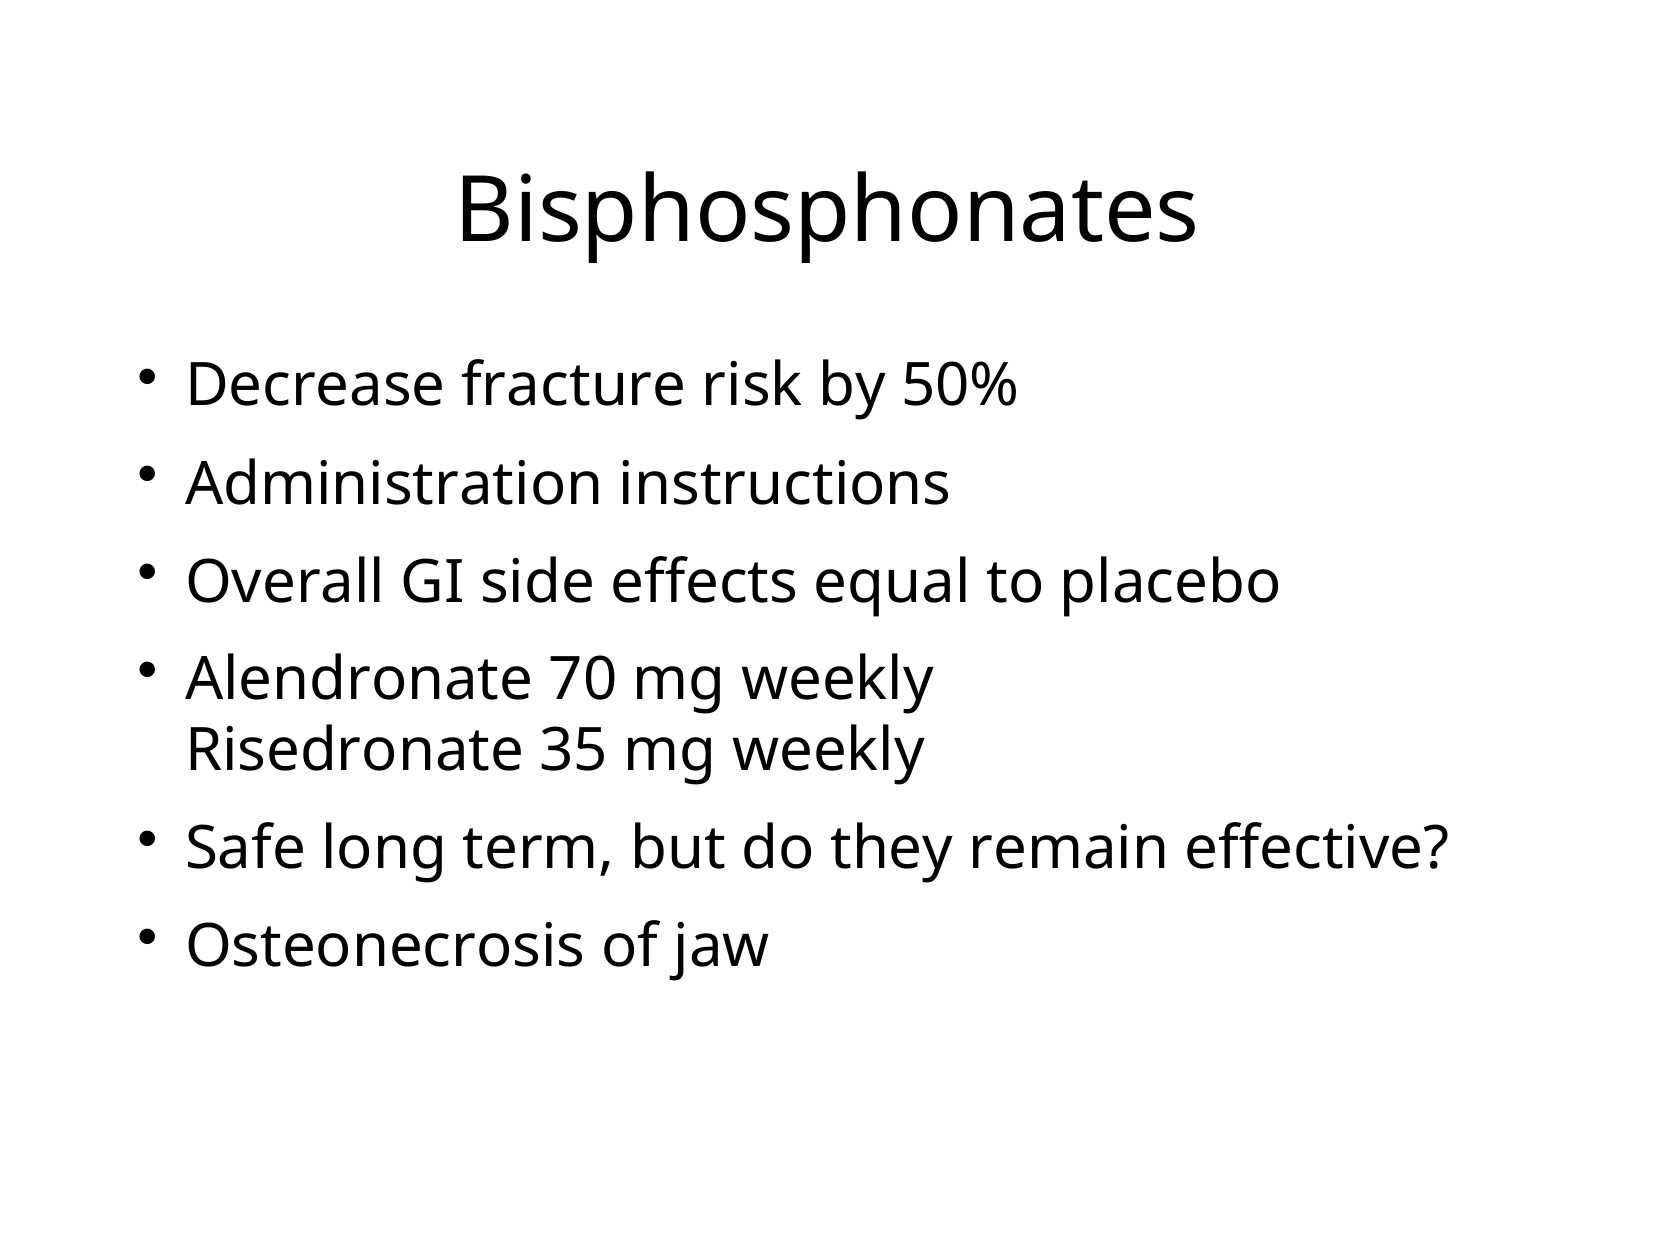

# Bisphosphonates
Decrease fracture risk by 50%
Administration instructions
Overall GI side effects equal to placebo
Alendronate 70 mg weekly
Risedronate 35 mg weekly
Safe long term, but do they remain effective?
Osteonecrosis of jaw